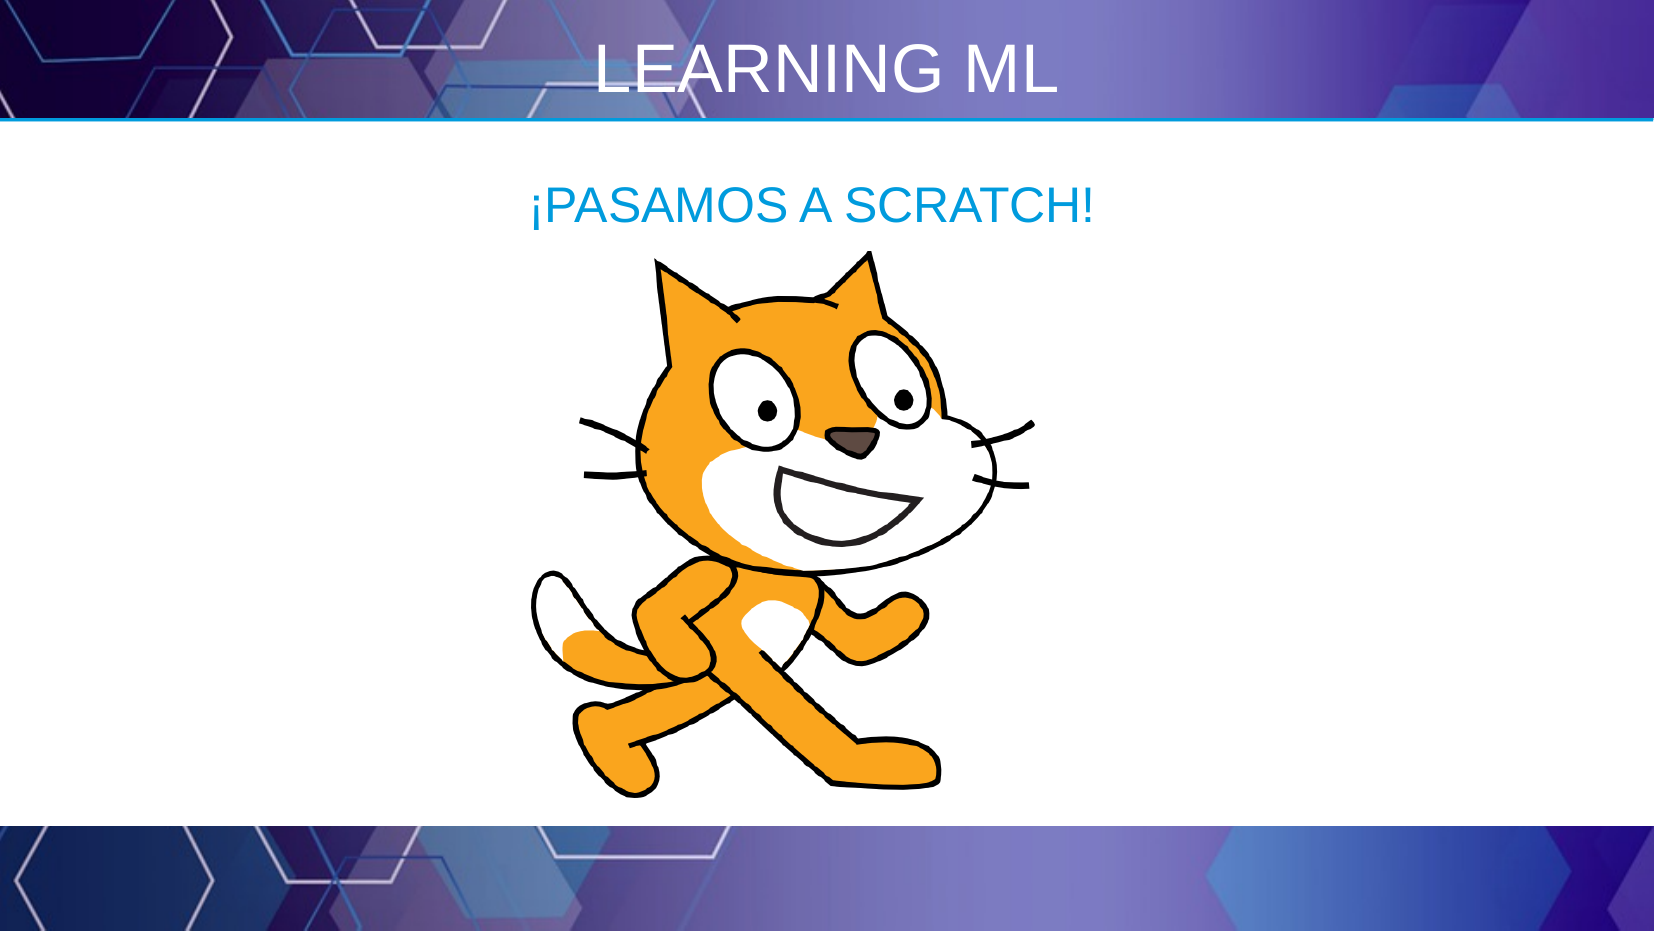

# LEARNING ML
¡PASAMOS A SCRATCH!
15